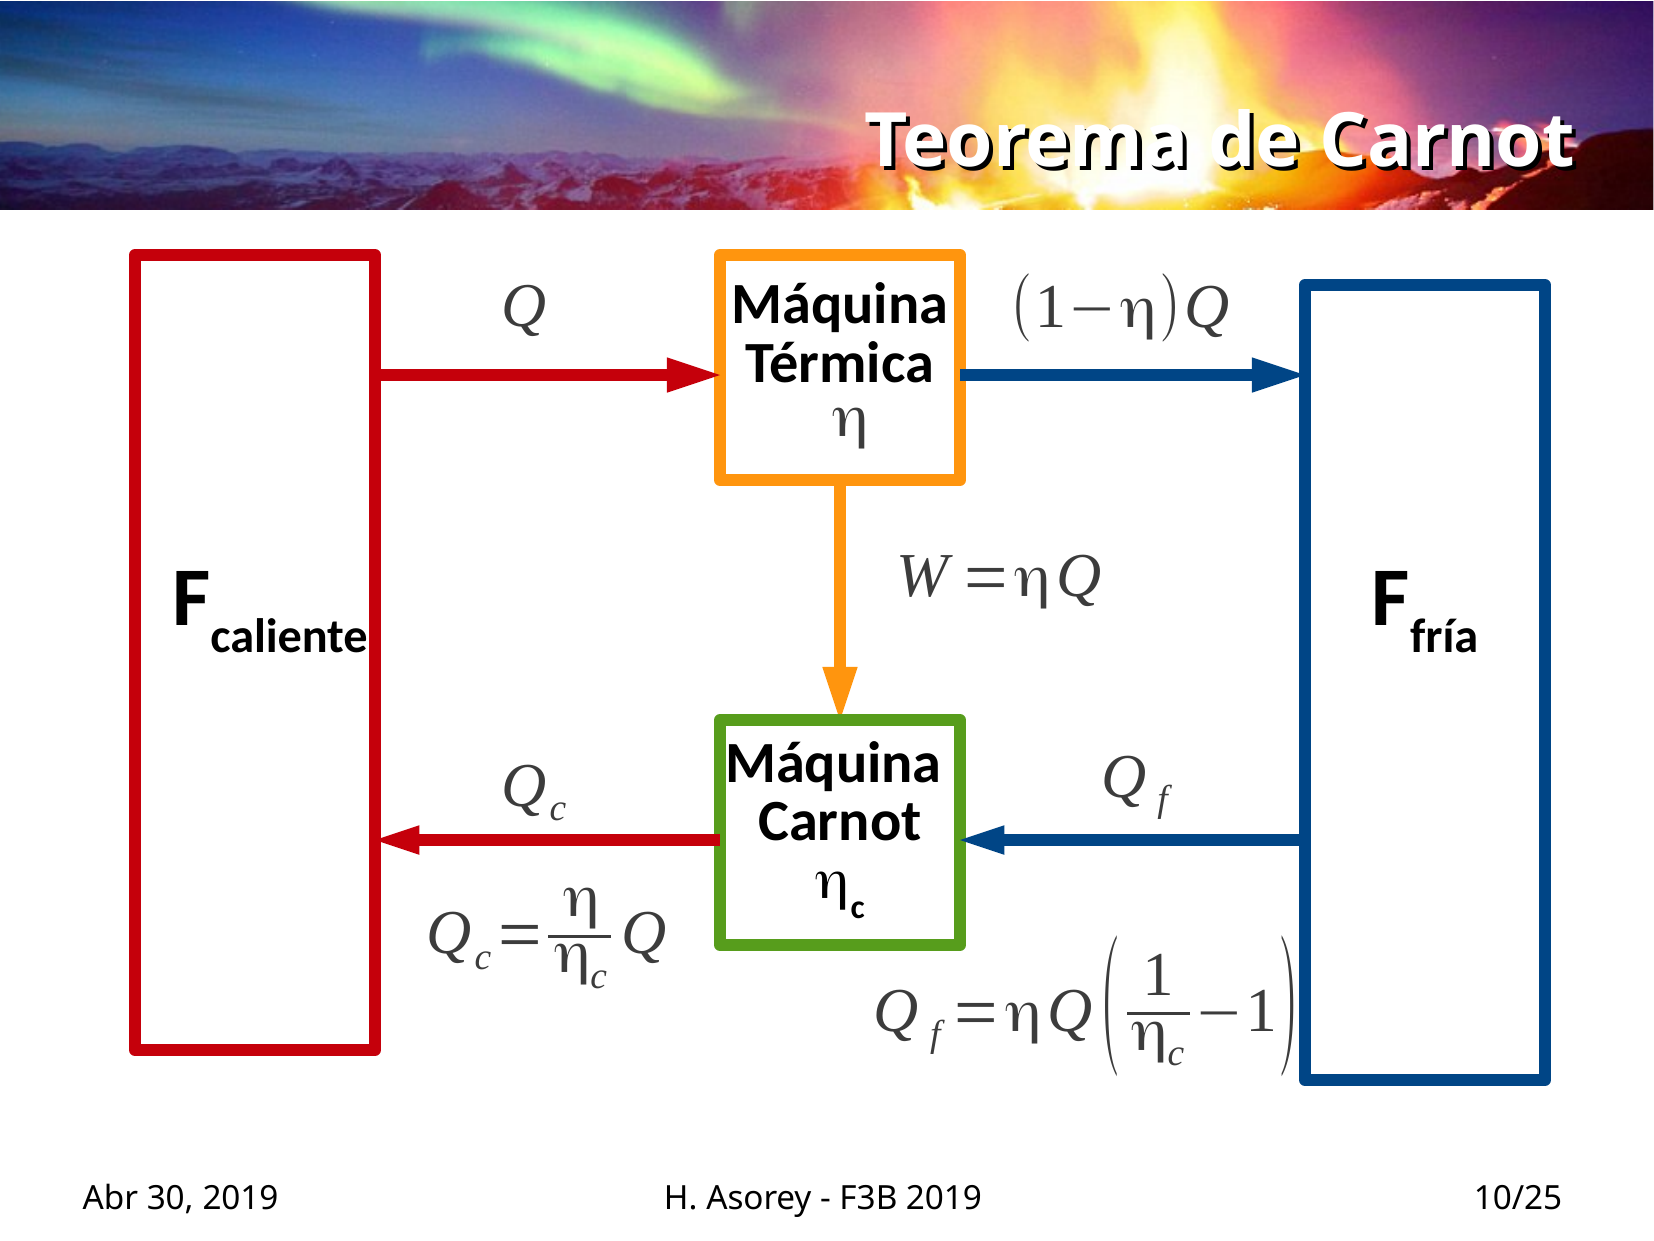

# Teorema de Carnot
Máquina
Térmica
Fcaliente
Ffría
Máquina
Carnot
hc
Abr 30, 2019
H. Asorey - F3B 2019
10